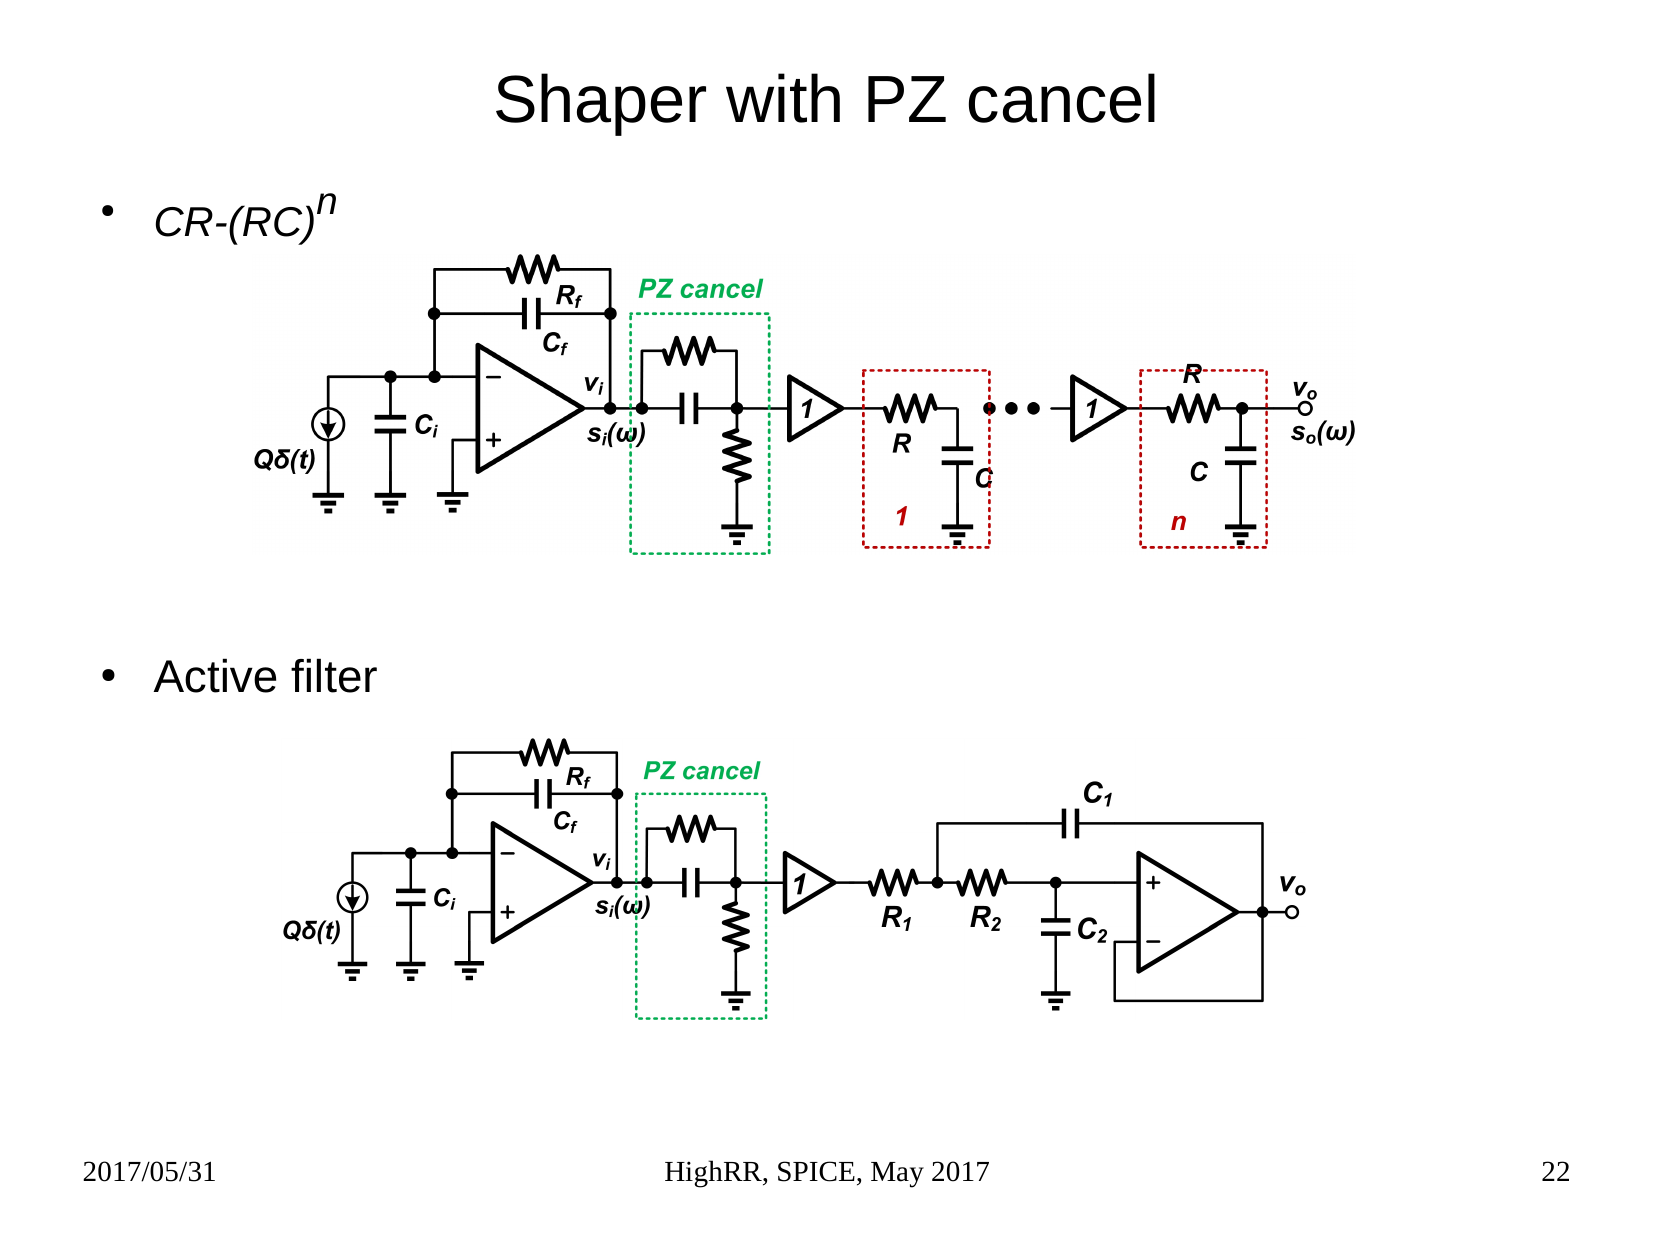

# Shaper with PZ cancel
CR-(RC)n
Active filter
2017/05/31
HighRR, SPICE, May 2017
22